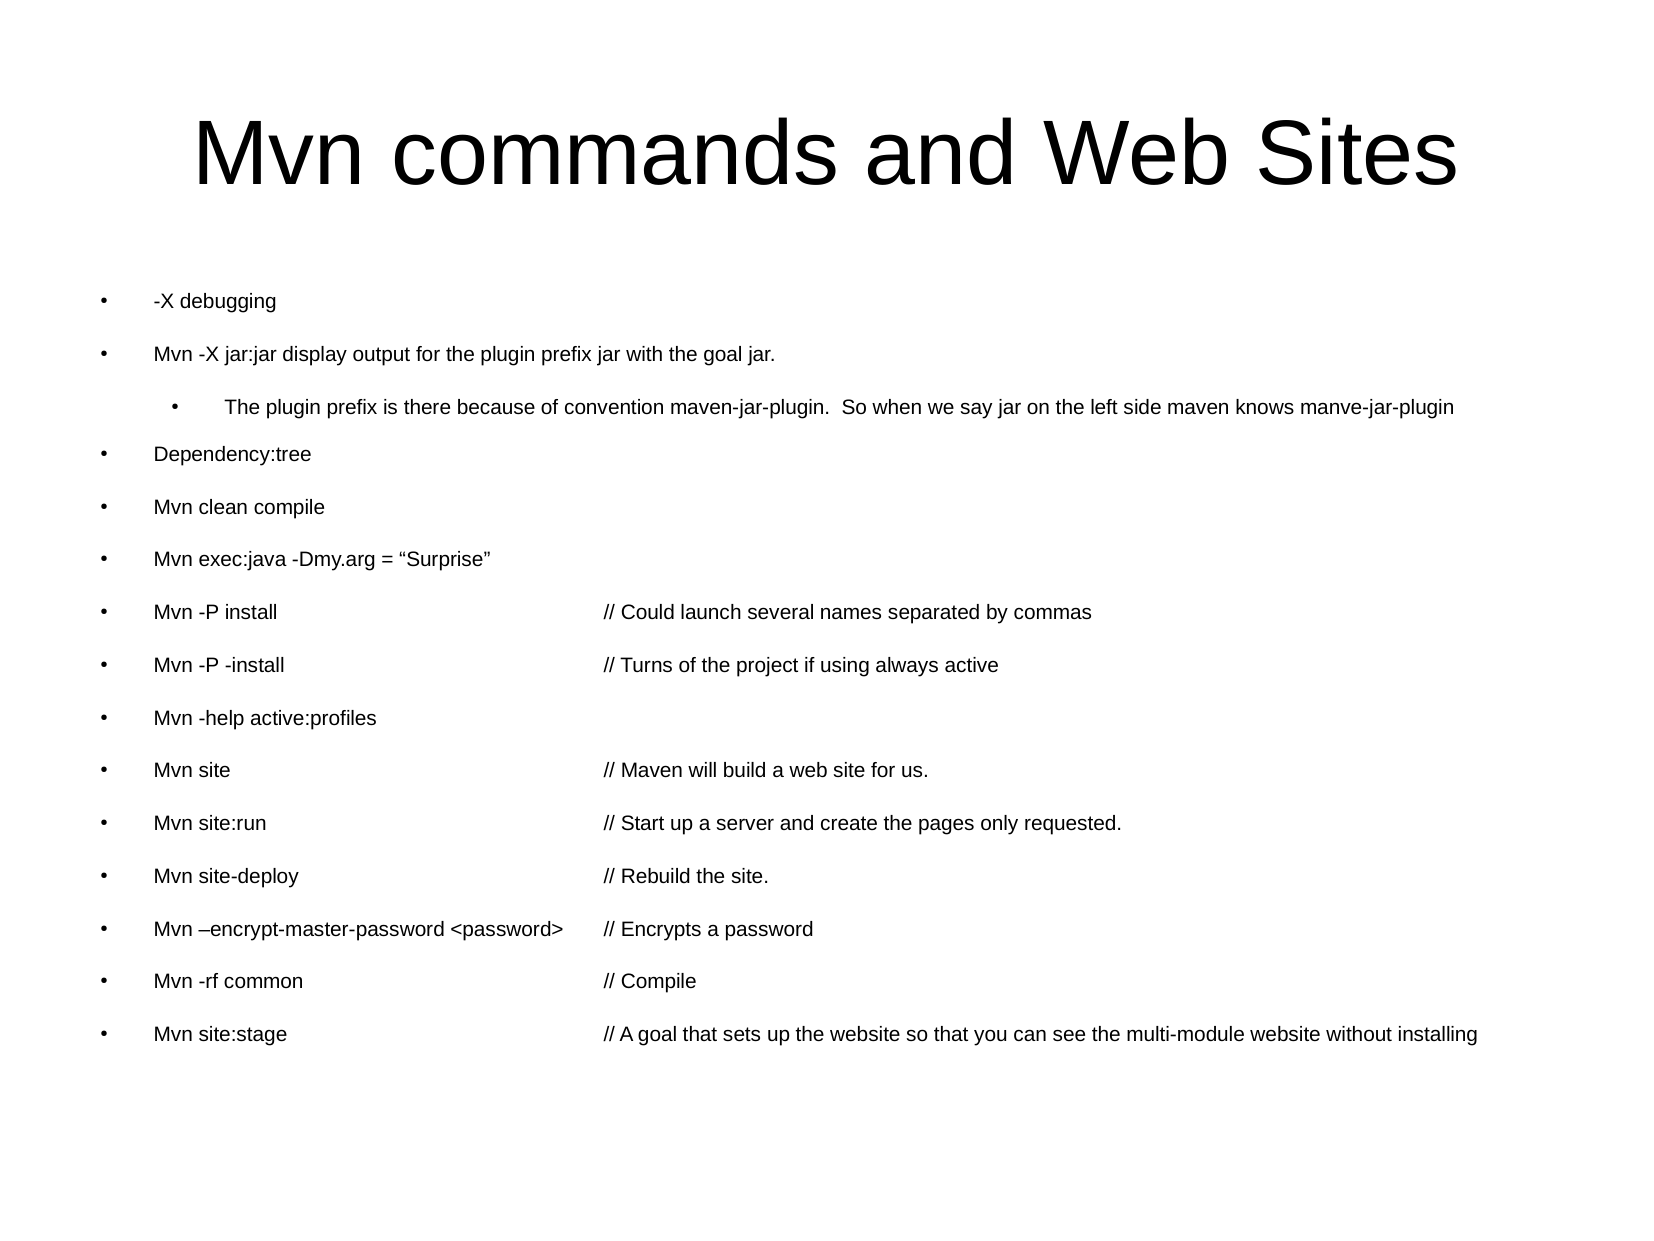

# Mvn commands and Web Sites
-X debugging
Mvn -X jar:jar display output for the plugin prefix jar with the goal jar.
The plugin prefix is there because of convention maven-jar-plugin. So when we say jar on the left side maven knows manve-jar-plugin
Dependency:tree
Mvn clean compile
Mvn exec:java -Dmy.arg = “Surprise”
Mvn -P install					// Could launch several names separated by commas
Mvn -P -install					// Turns of the project if using always active
Mvn -help active:profiles
Mvn site					// Maven will build a web site for us.
Mvn site:run					// Start up a server and create the pages only requested.
Mvn site-deploy					// Rebuild the site.
Mvn –encrypt-master-password <password>	// Encrypts a password
Mvn -rf common				// Compile
Mvn site:stage					// A goal that sets up the website so that you can see the multi-module website without installing